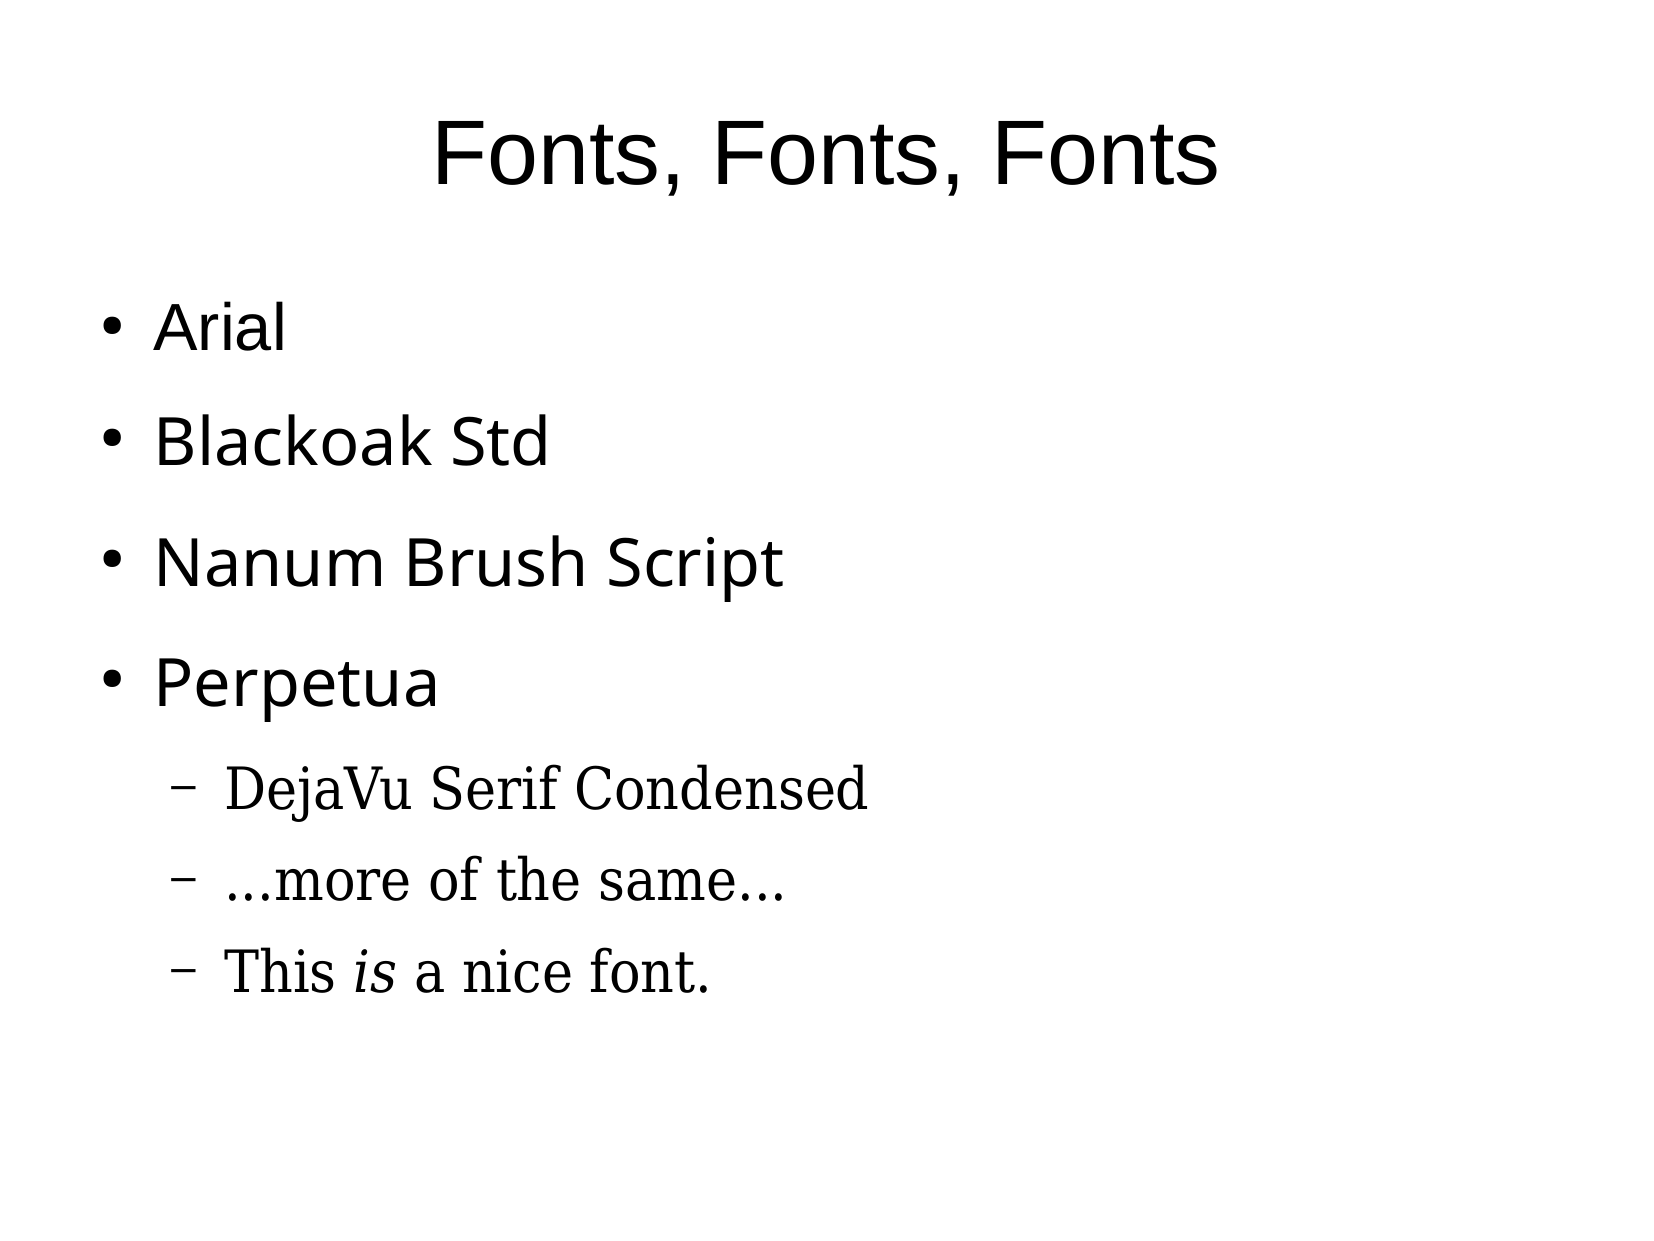

# Fonts, Fonts, Fonts
Arial
Blackoak Std
Nanum Brush Script
Perpetua
DejaVu Serif Condensed
...more of the same...
This is a nice font.